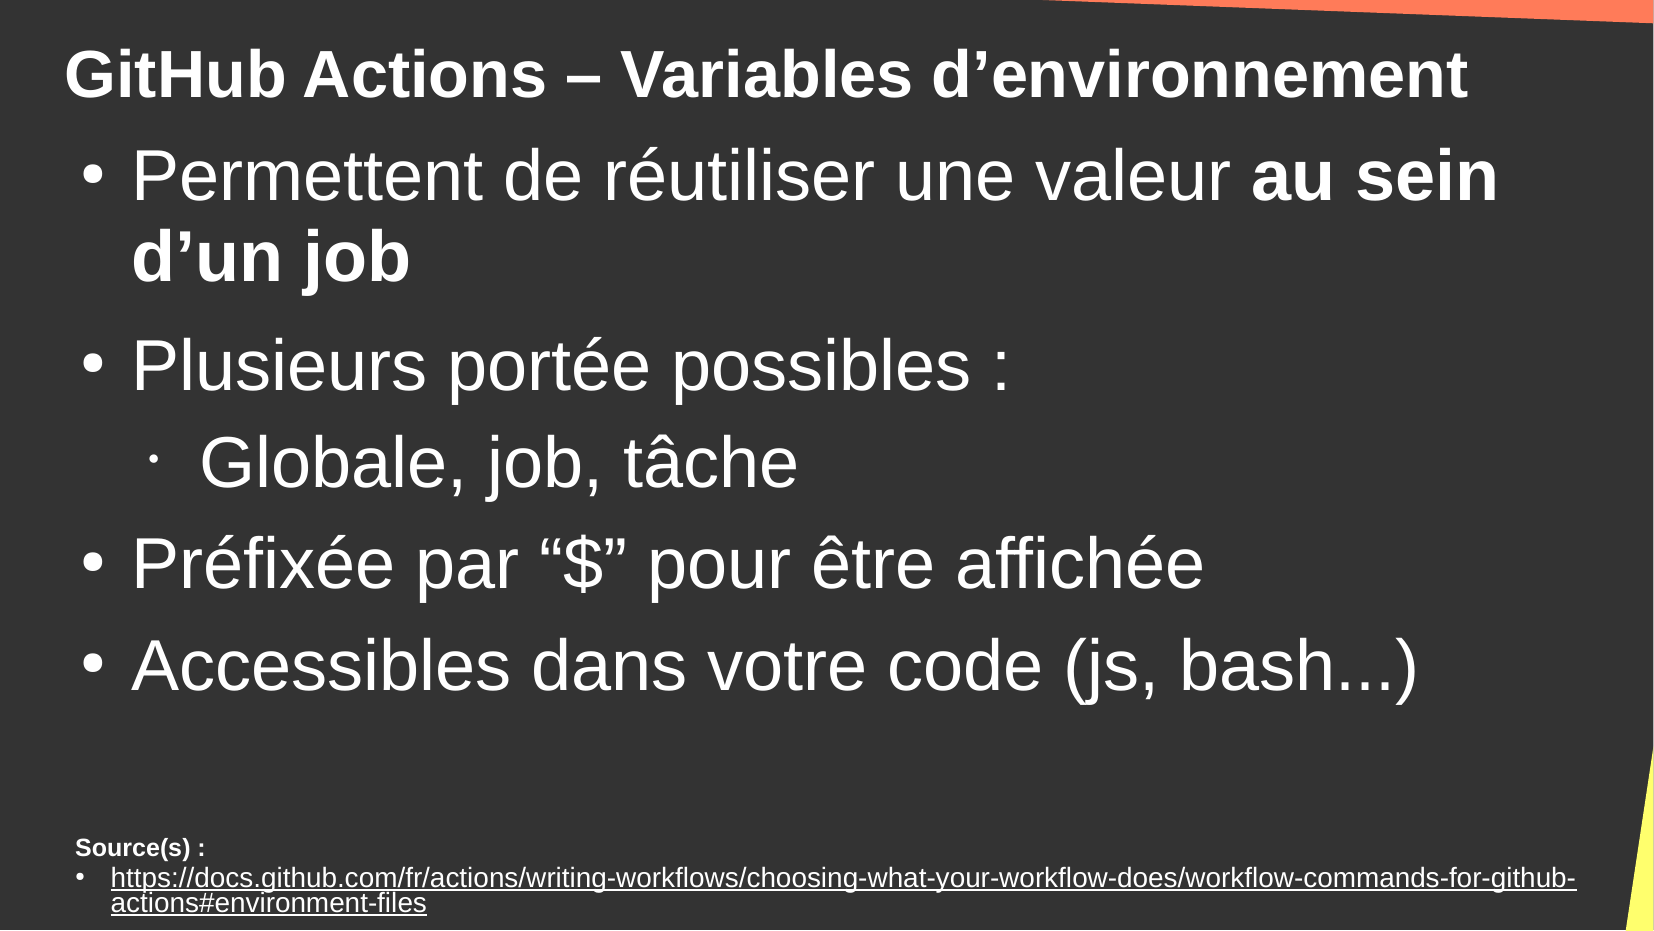

# GitHub Actions – Variables d’environnement
Permettent de réutiliser une valeur au sein d’un job
Plusieurs portée possibles :
Globale, job, tâche
Préfixée par “$” pour être affichée
Accessibles dans votre code (js, bash...)
Source(s) :
https://docs.github.com/fr/actions/writing-workflows/choosing-what-your-workflow-does/workflow-commands-for-github-actions#environment-files